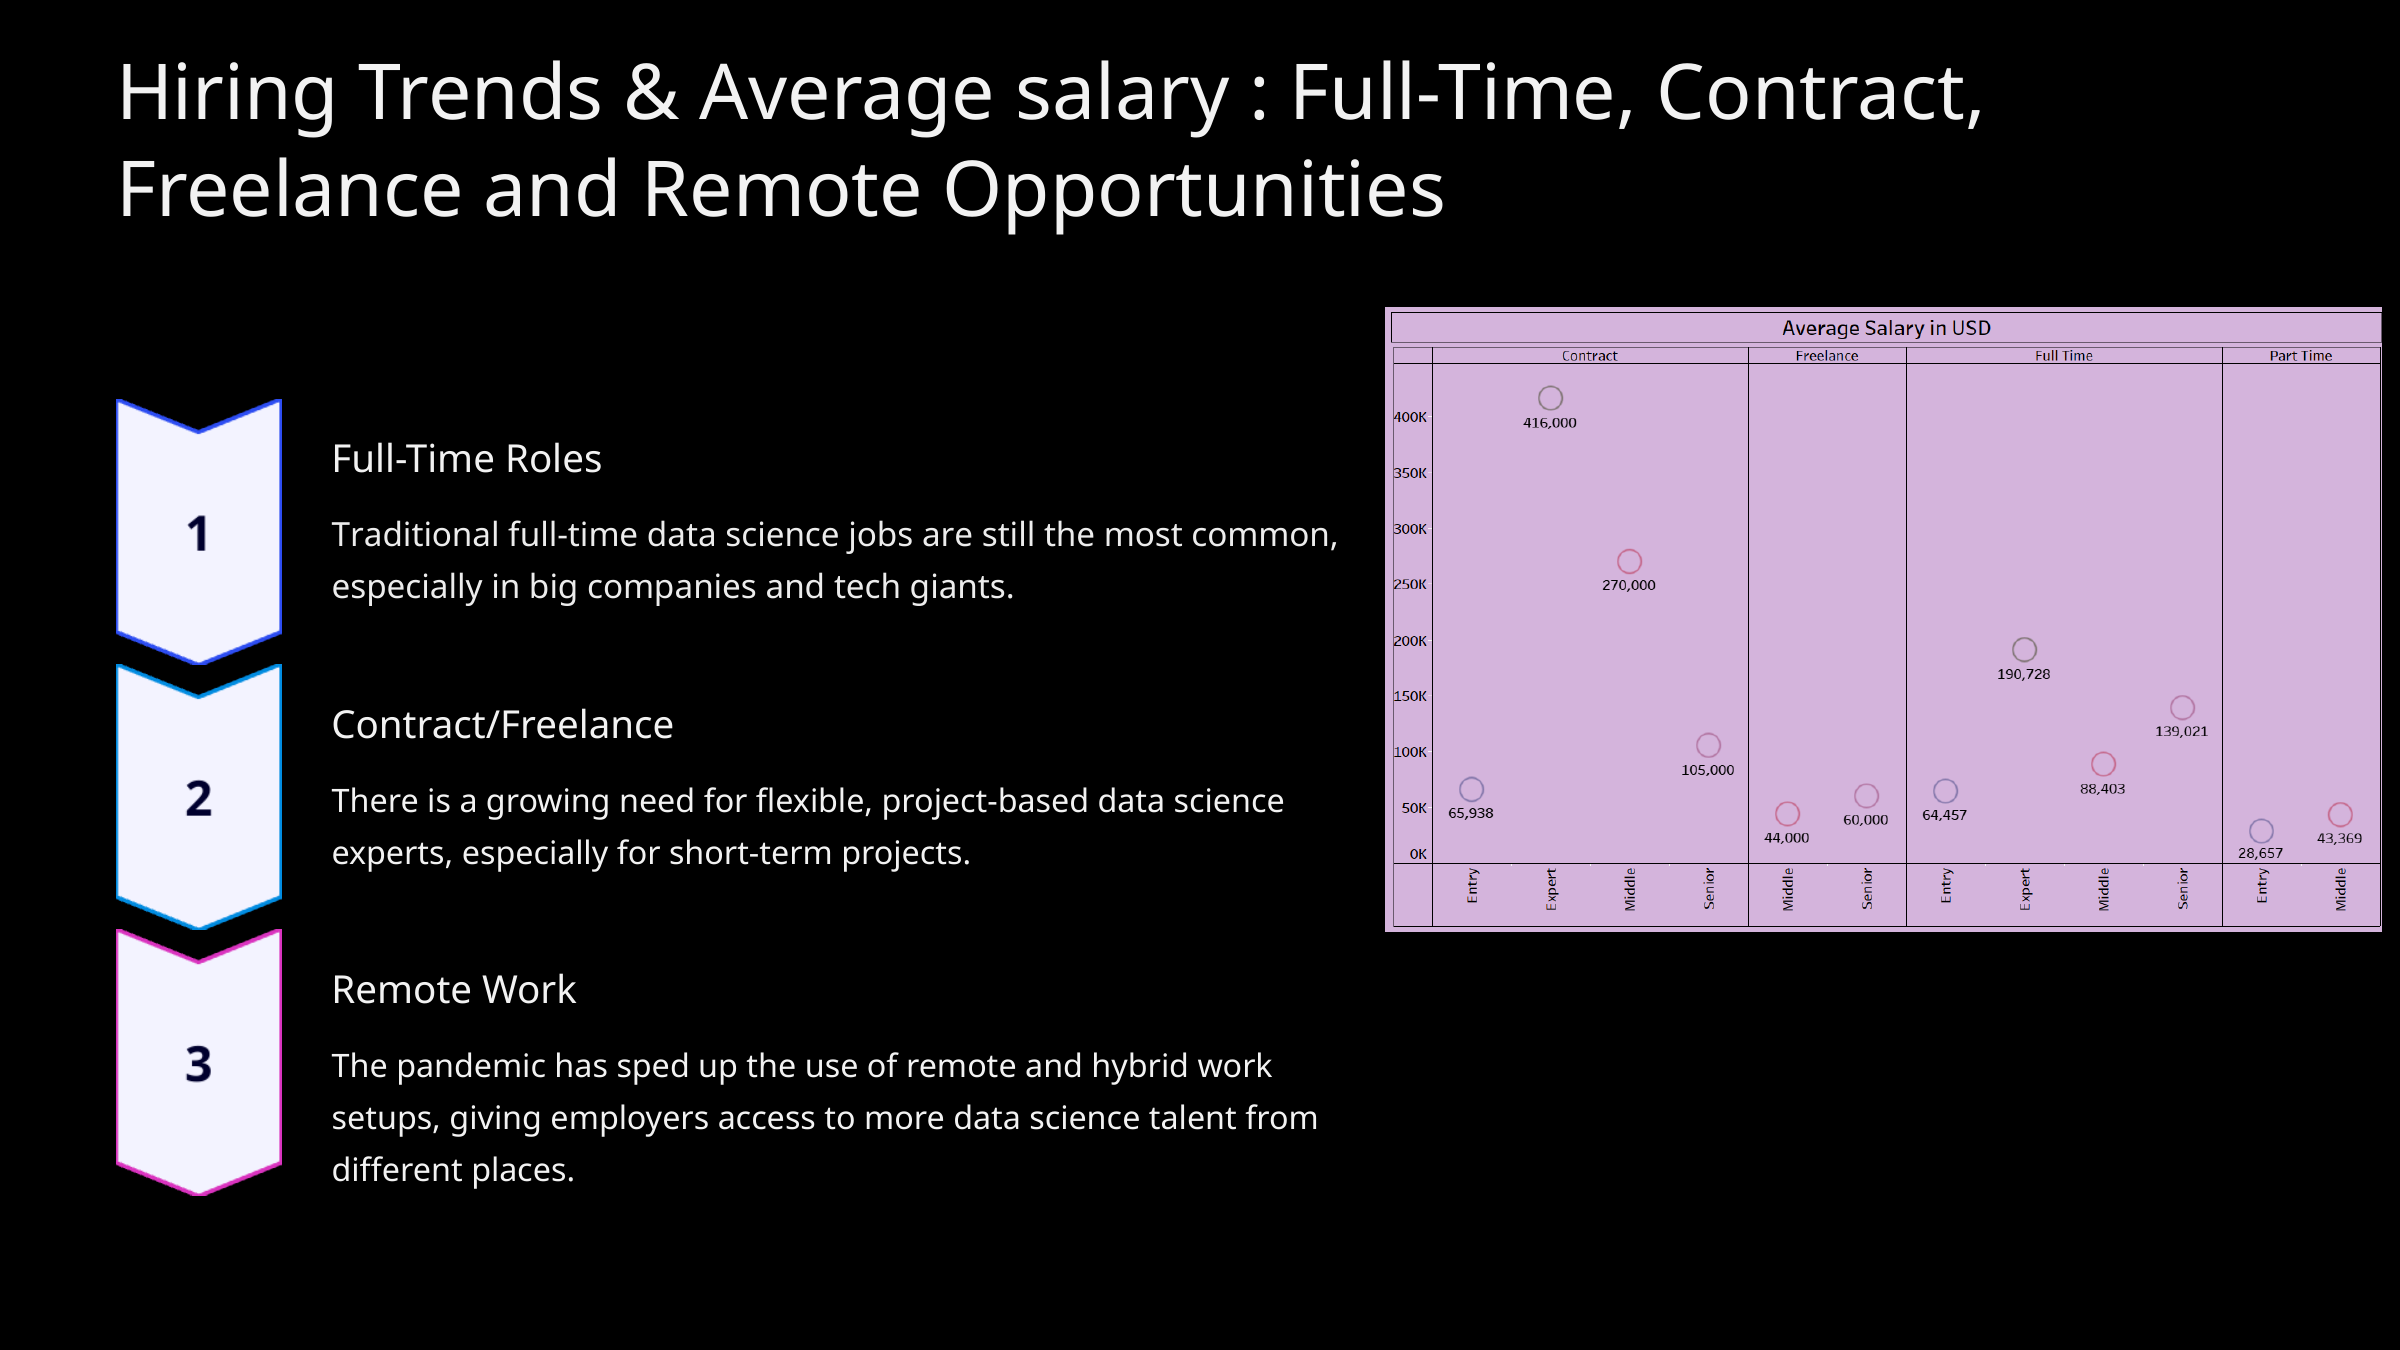

Hiring Trends & Average salary : Full-Time, Contract, Freelance and Remote Opportunities
Full-Time Roles
Traditional full-time data science jobs are still the most common, especially in big companies and tech giants.
Contract/Freelance
There is a growing need for flexible, project-based data science experts, especially for short-term projects.
Remote Work
The pandemic has sped up the use of remote and hybrid work setups, giving employers access to more data science talent from different places.